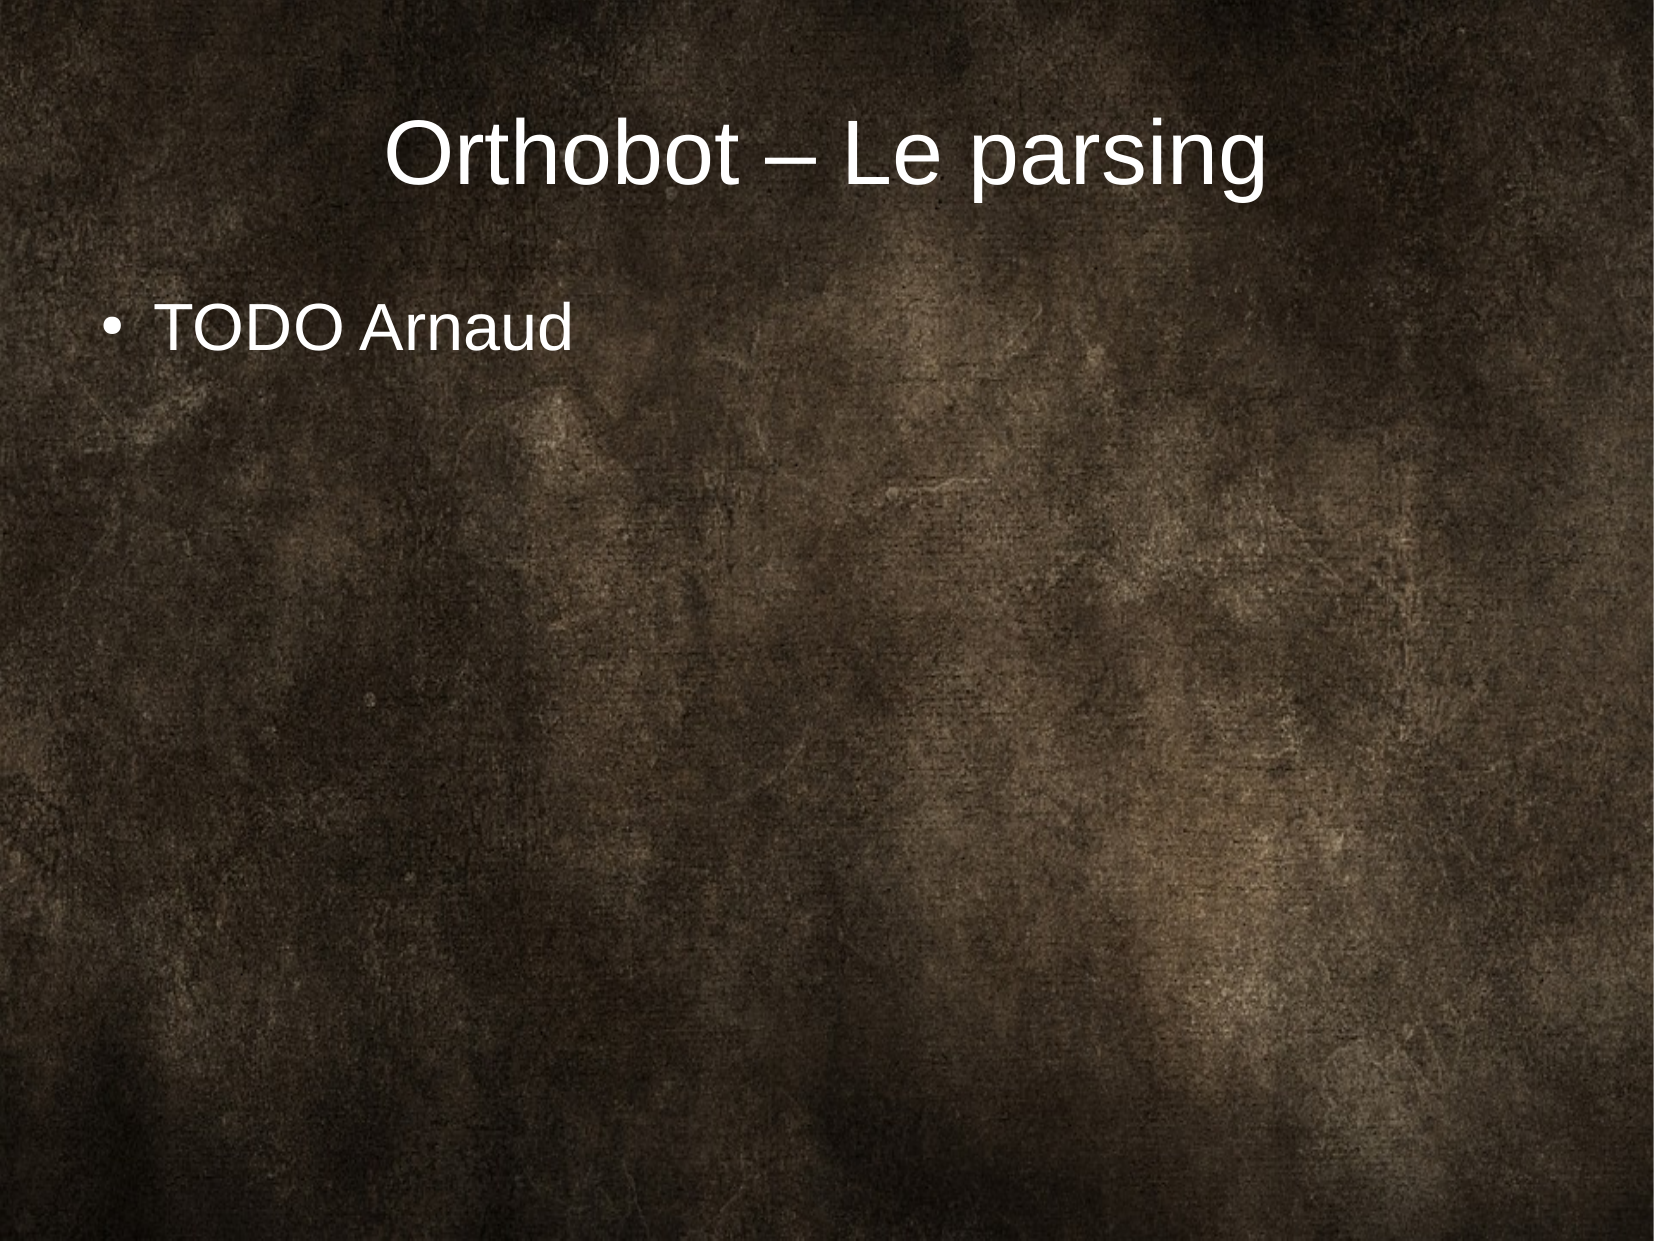

# Orthobot – Le parsing
TODO Arnaud